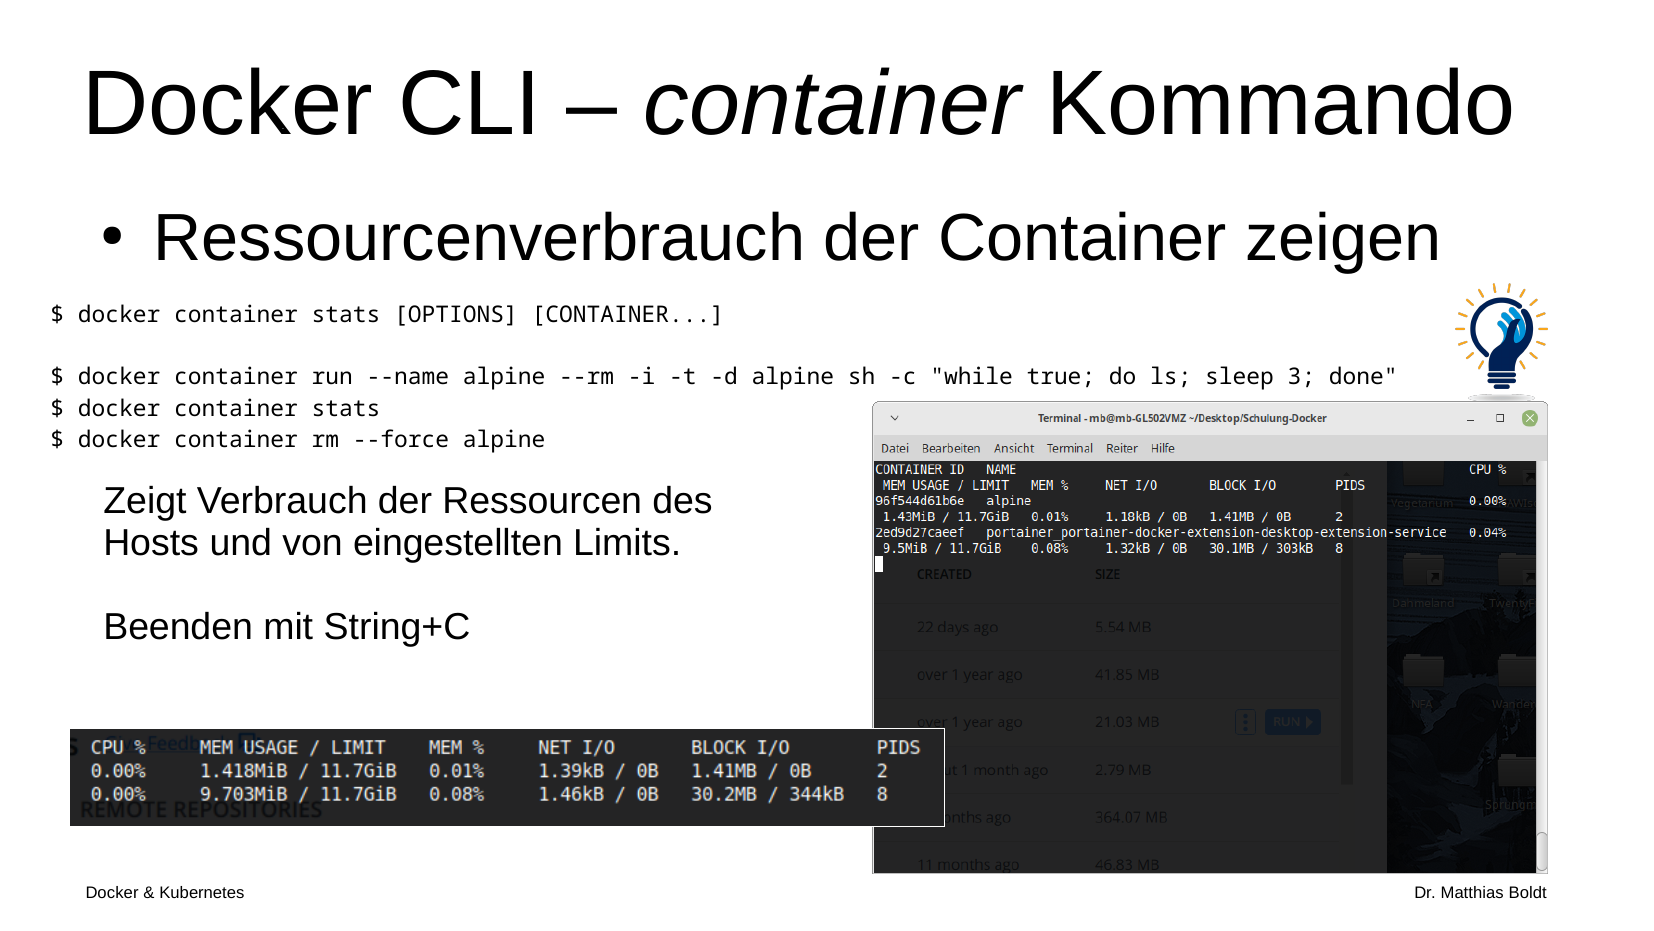

# Docker CLI – container Kommando
Ressourcenverbrauch der Container zeigen
$ docker container stats [OPTIONS] [CONTAINER...]
$ docker container run --name alpine --rm -i -t -d alpine sh -c "while true; do ls; sleep 3; done"
$ docker container stats
$ docker container rm --force alpine
Zeigt Verbrauch der Ressourcen des Hosts und von eingestellten Limits.
Beenden mit String+C
Docker & Kubernetes																Dr. Matthias Boldt